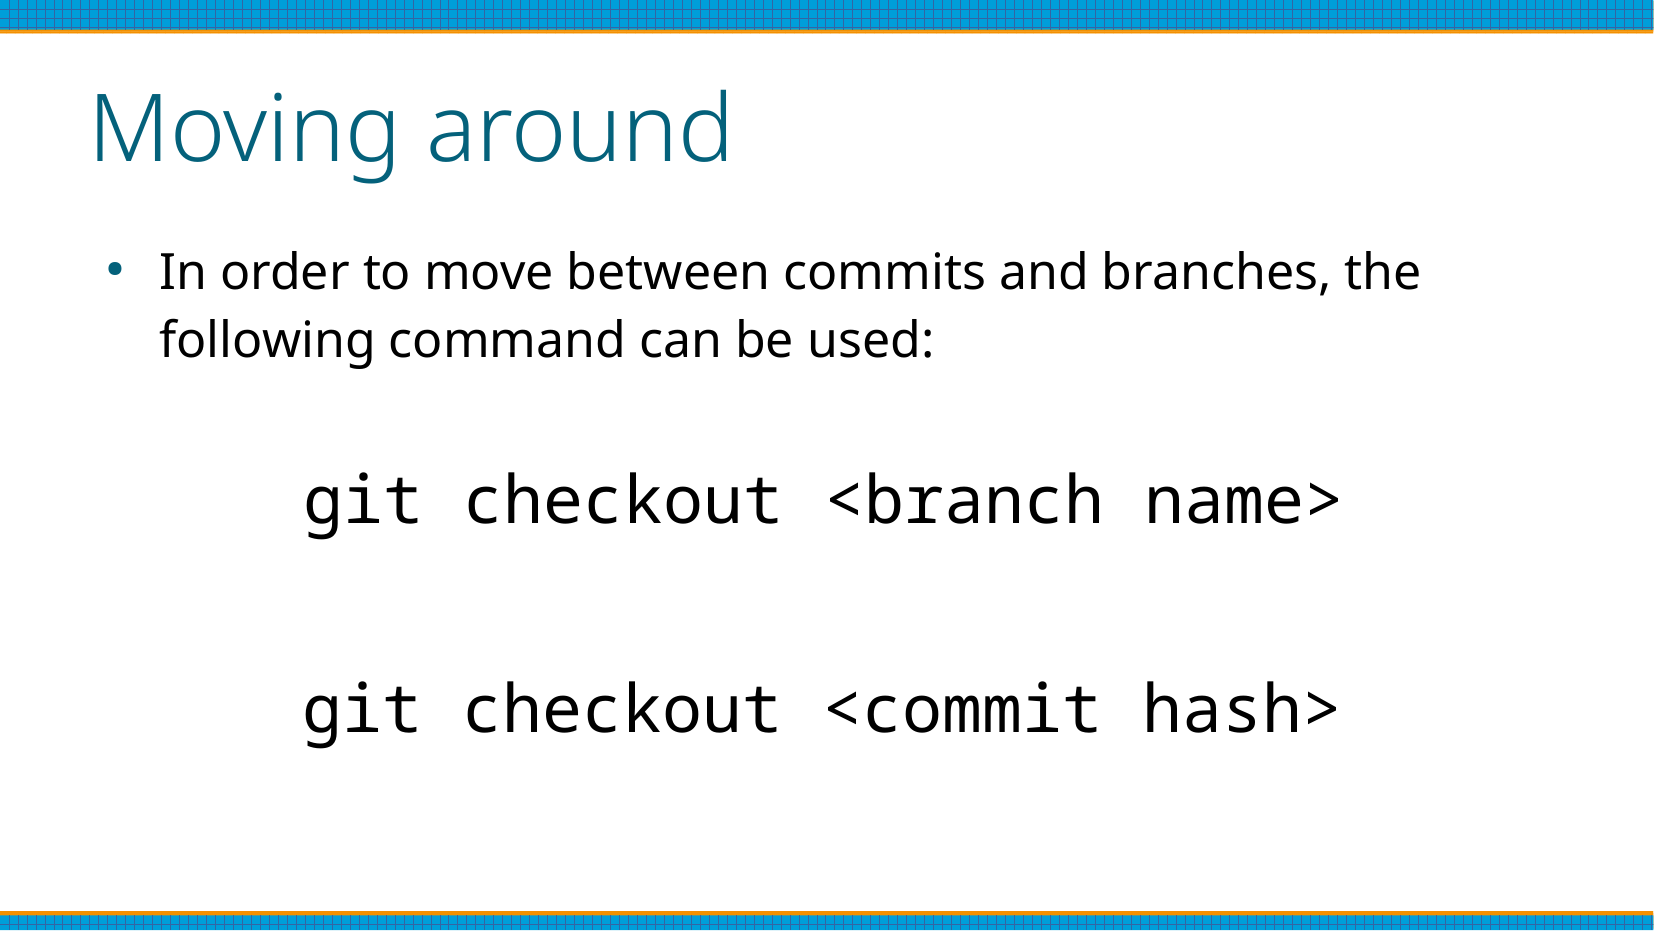

# Moving around
In order to move between commits and branches, the following command can be used:
git checkout <branch name>
git checkout <commit hash>